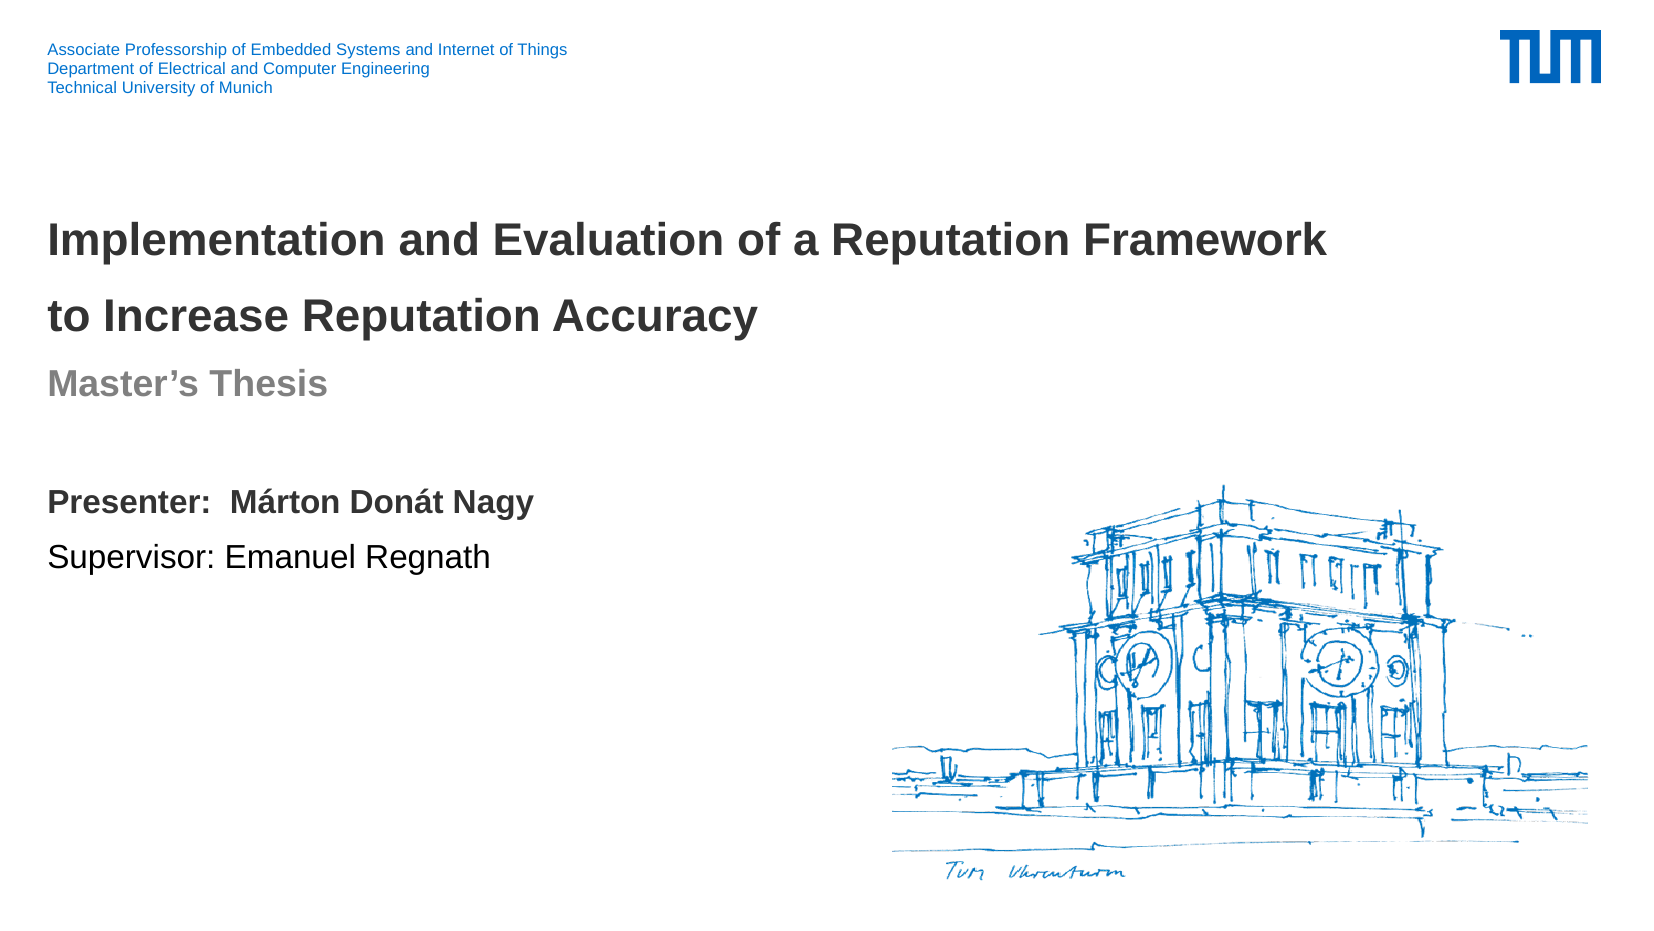

# Implementation and Evaluation of a Reputation Framework to Increase Reputation Accuracy Master’s Thesis
Presenter: Márton Donát Nagy
Supervisor: Emanuel Regnath